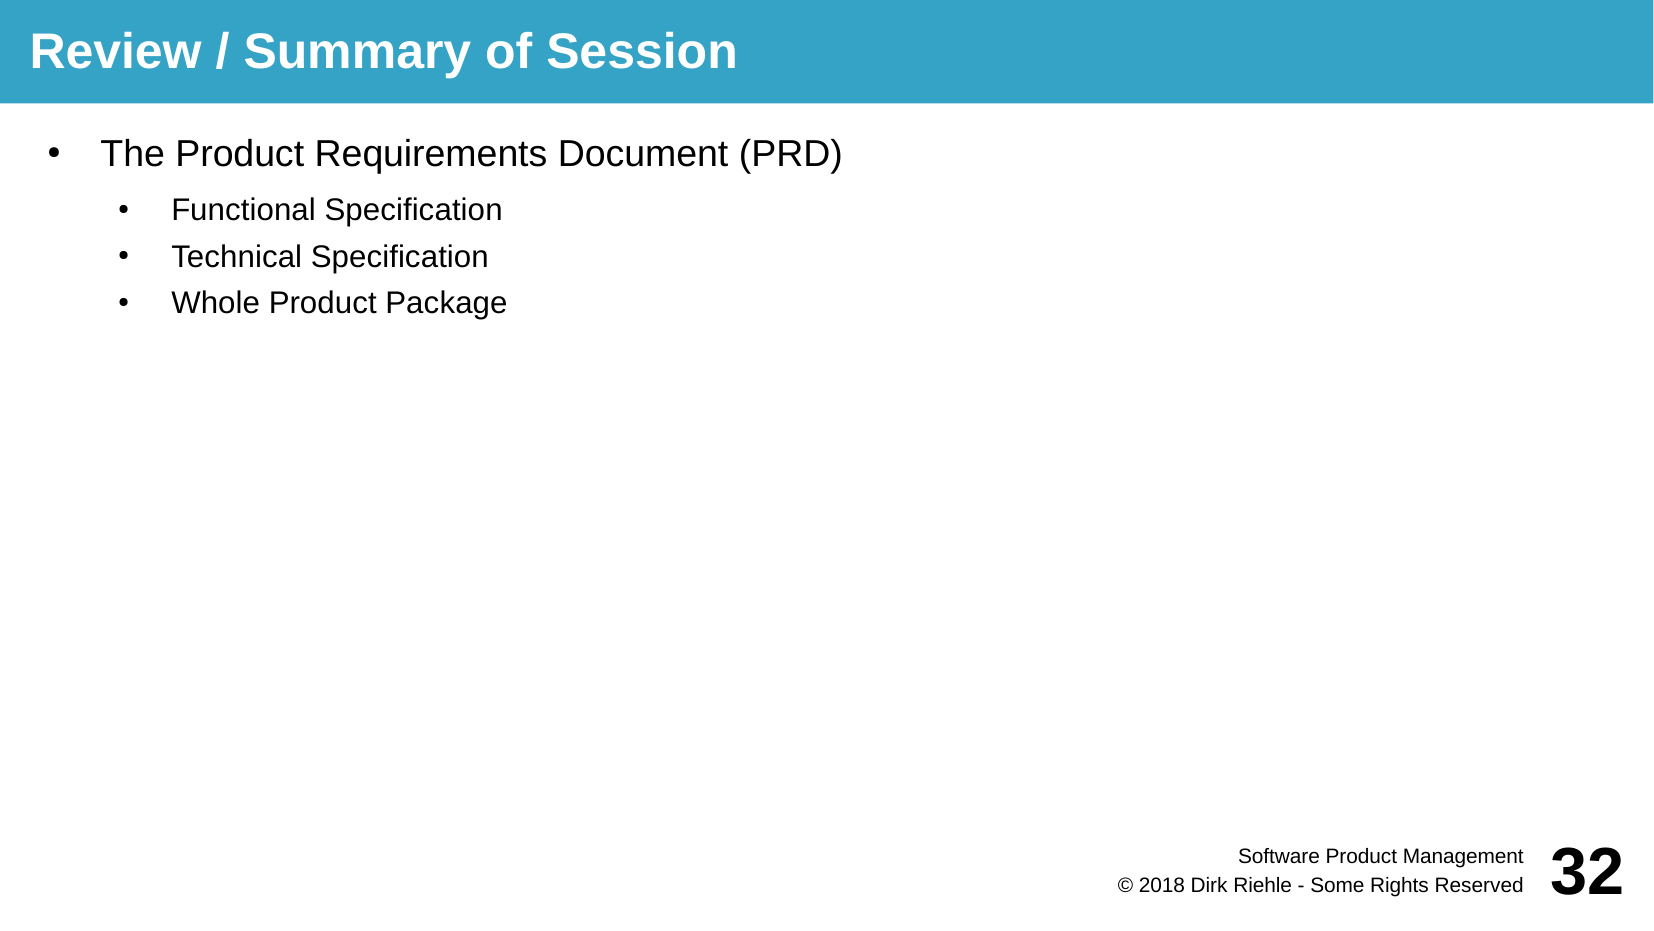

# Review / Summary of Session
The Product Requirements Document (PRD)
Functional Specification
Technical Specification
Whole Product Package
Software Product Management
32
© 2018 Dirk Riehle - Some Rights Reserved